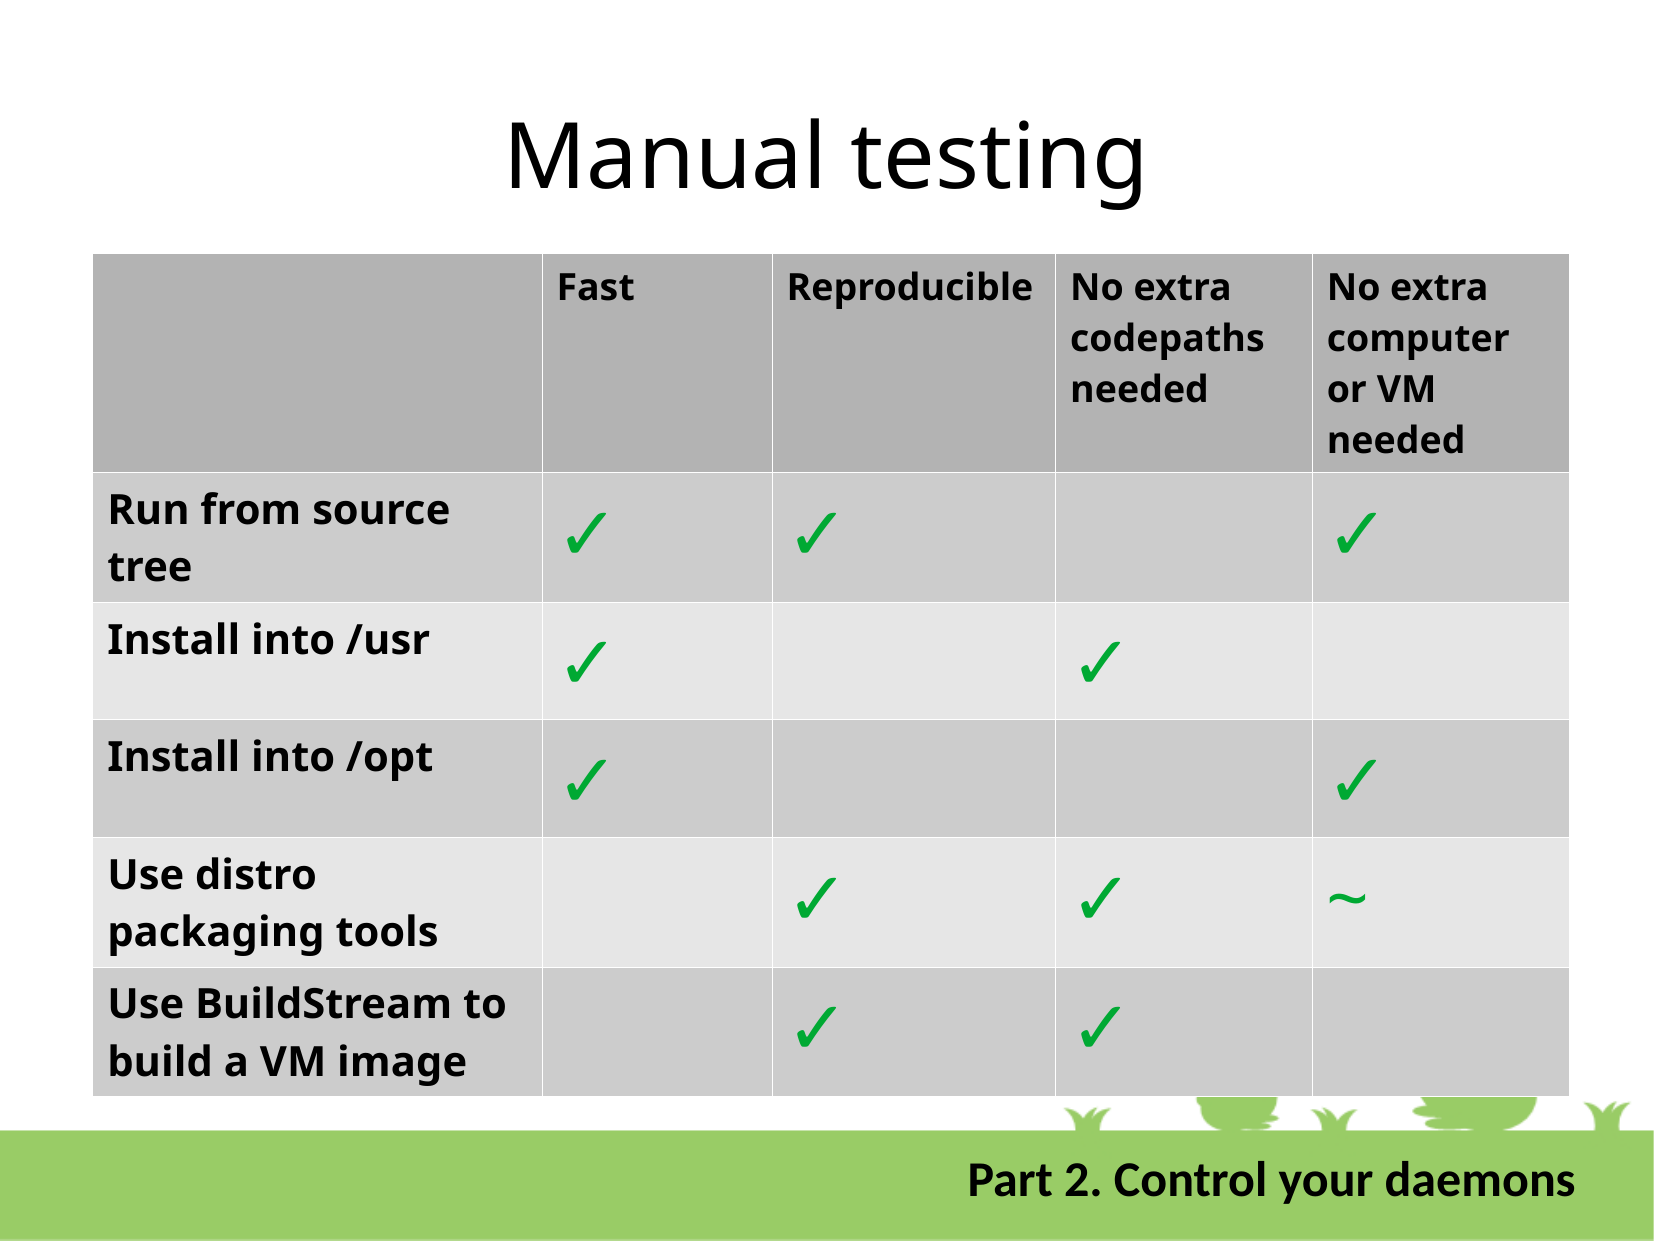

# Manual testing
| | Fast | Reproducible | No extra codepaths needed | No extra computer or VM needed |
| --- | --- | --- | --- | --- |
| Run from source tree | ✓ | ✓ | | ✓ |
| Install into /usr | ✓ | | ✓ | |
| Install into /opt | ✓ | | | ✓ |
| Use distro packaging tools | | ✓ | ✓ | ~ |
| Use BuildStream to build a VM image | | ✓ | ✓ | |
source tree – most daemons
won’t work like this.
/usr – good quick hack. you’ll
probably break your computer
/opt – good compromise but many daemons don’t work this way
 Part 2. Control your daemons